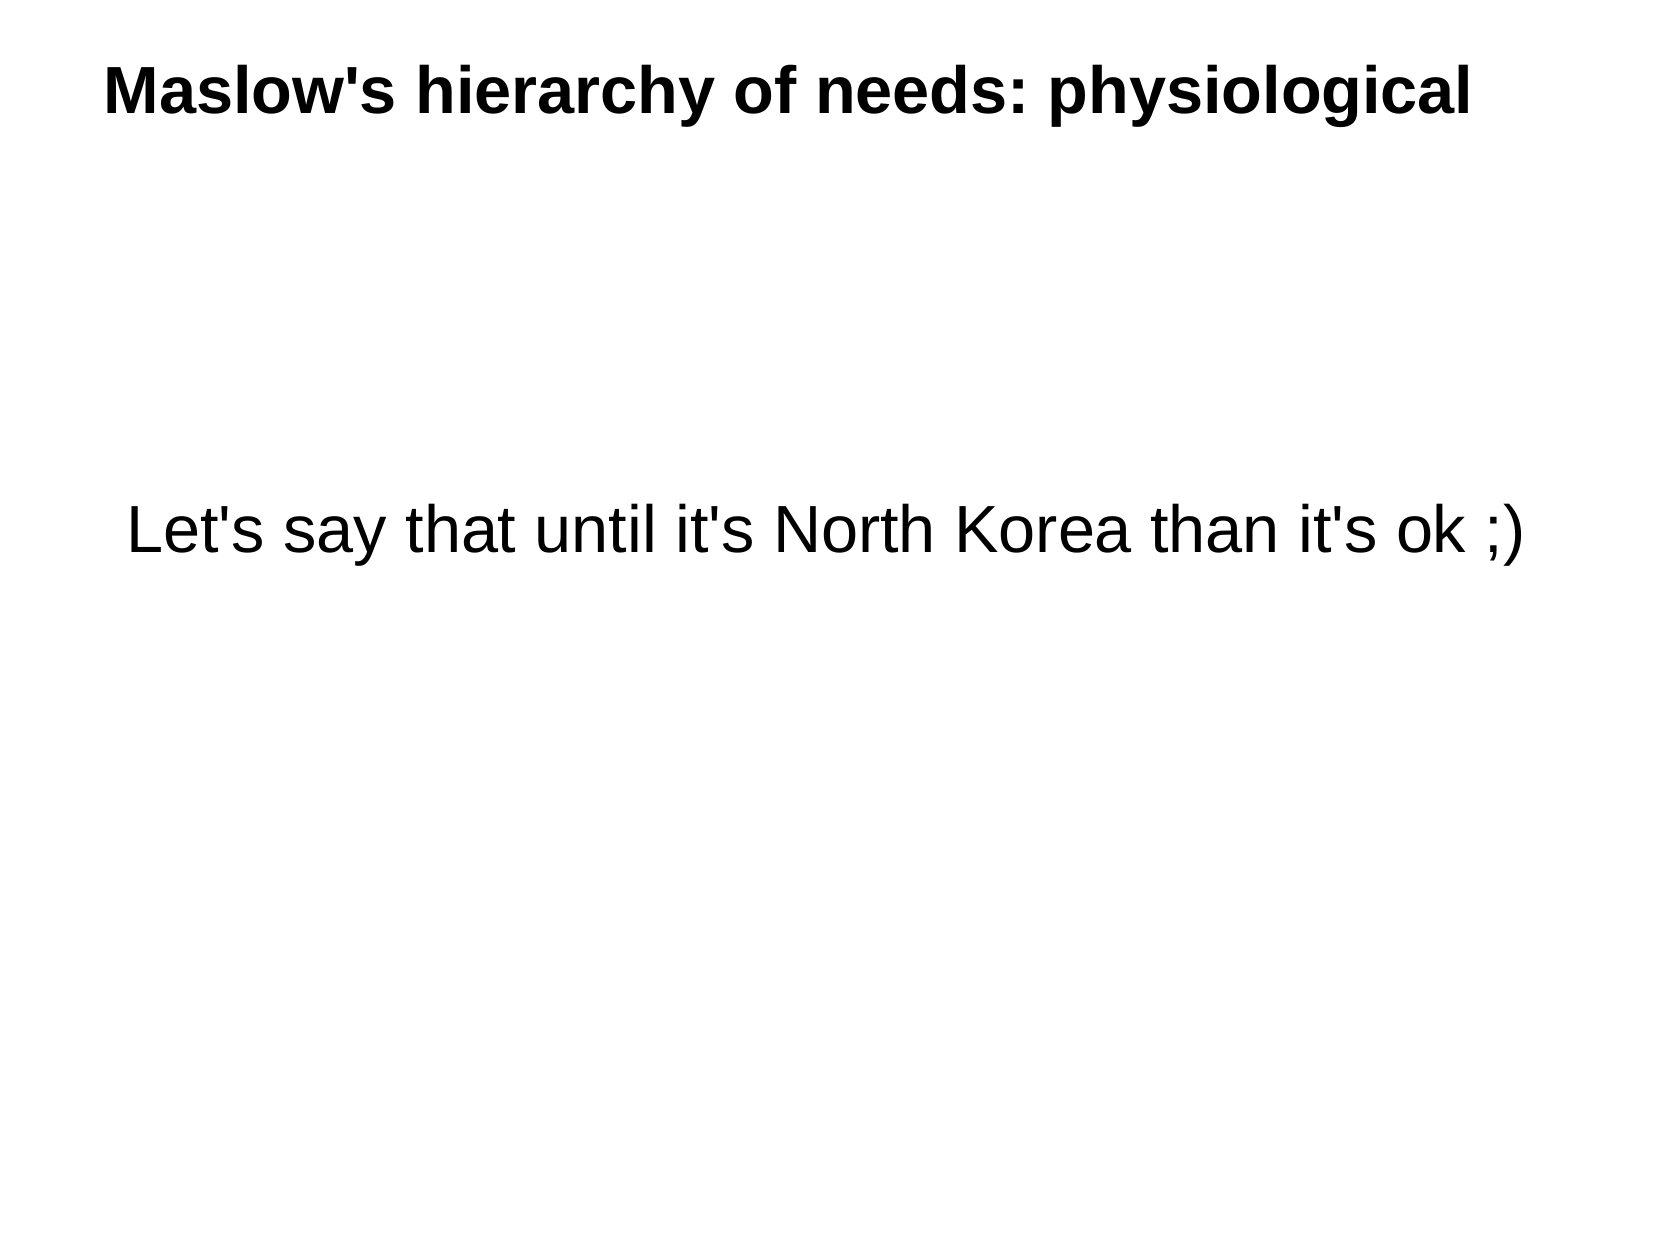

# Maslow's hierarchy of needs: physiological
Let's say that until it's North Korea than it's ok ;)